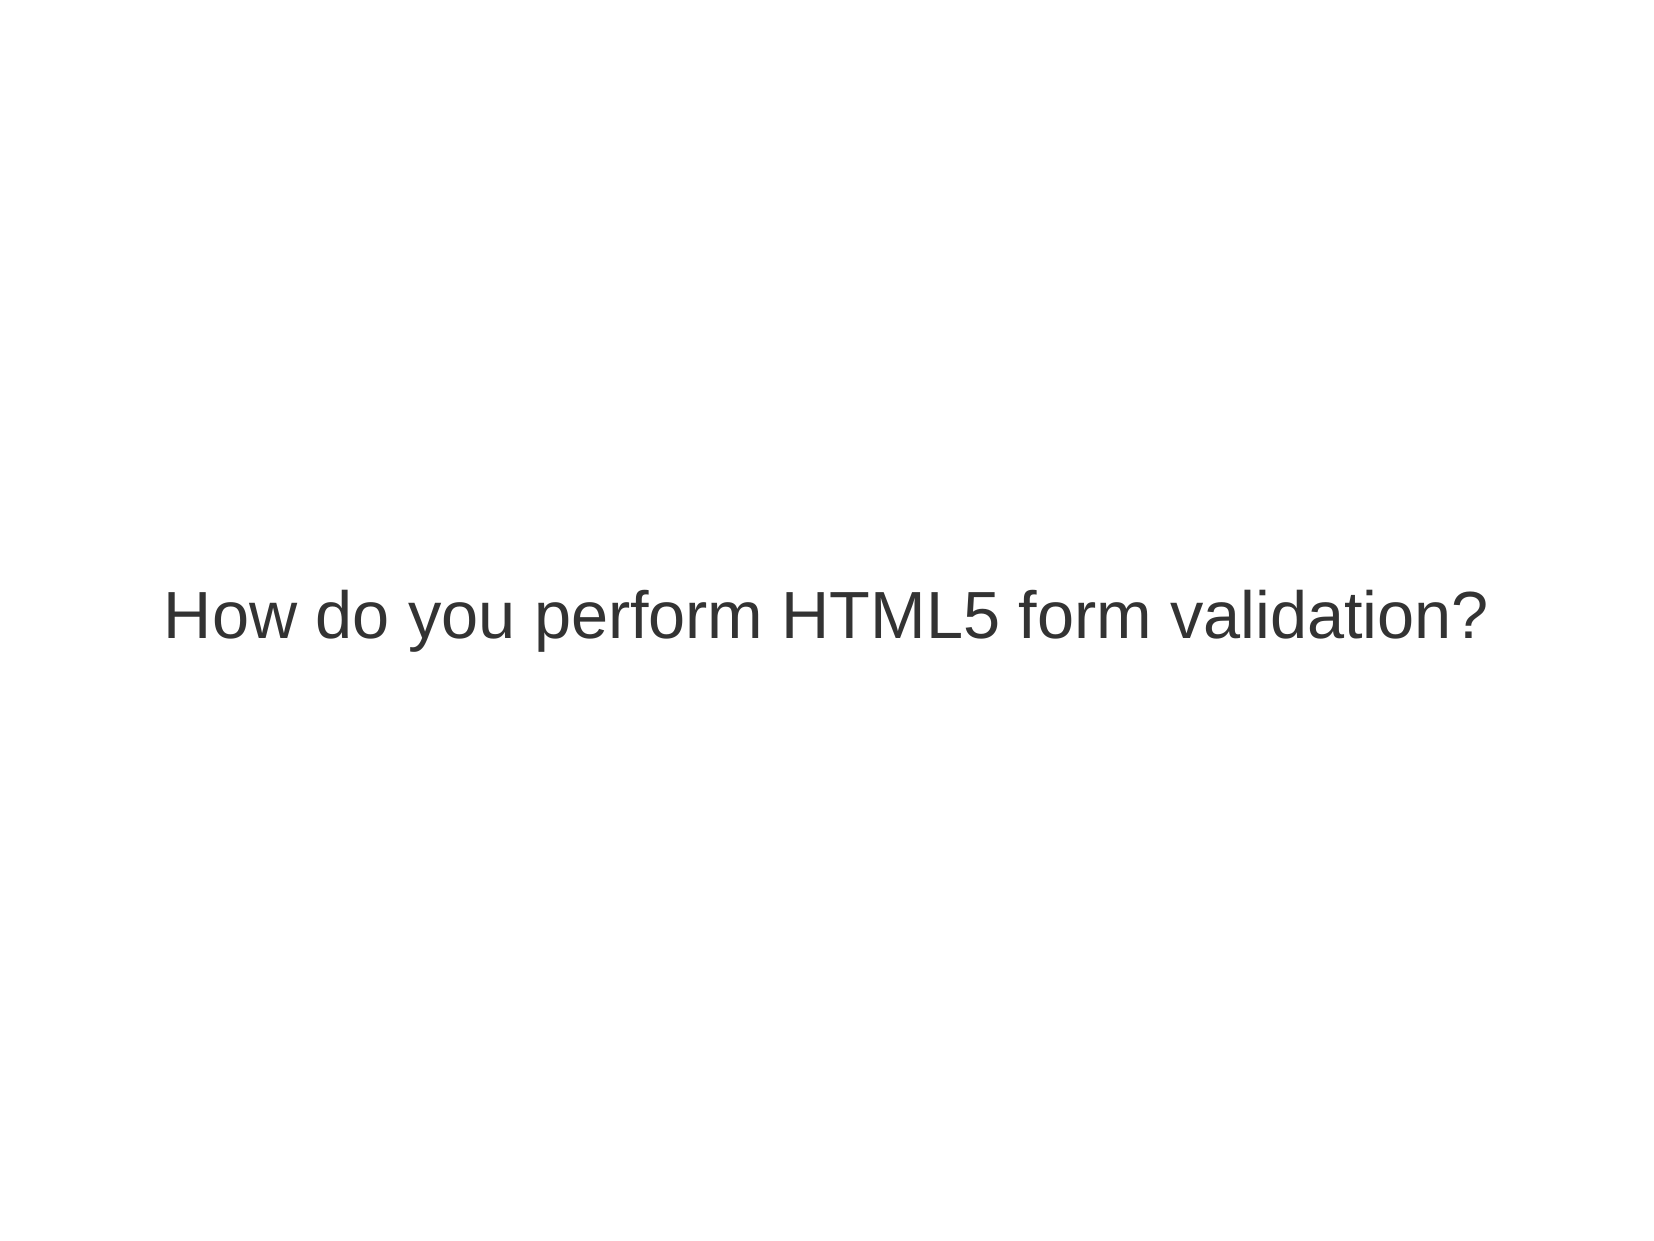

# How do you perform HTML5 form validation?